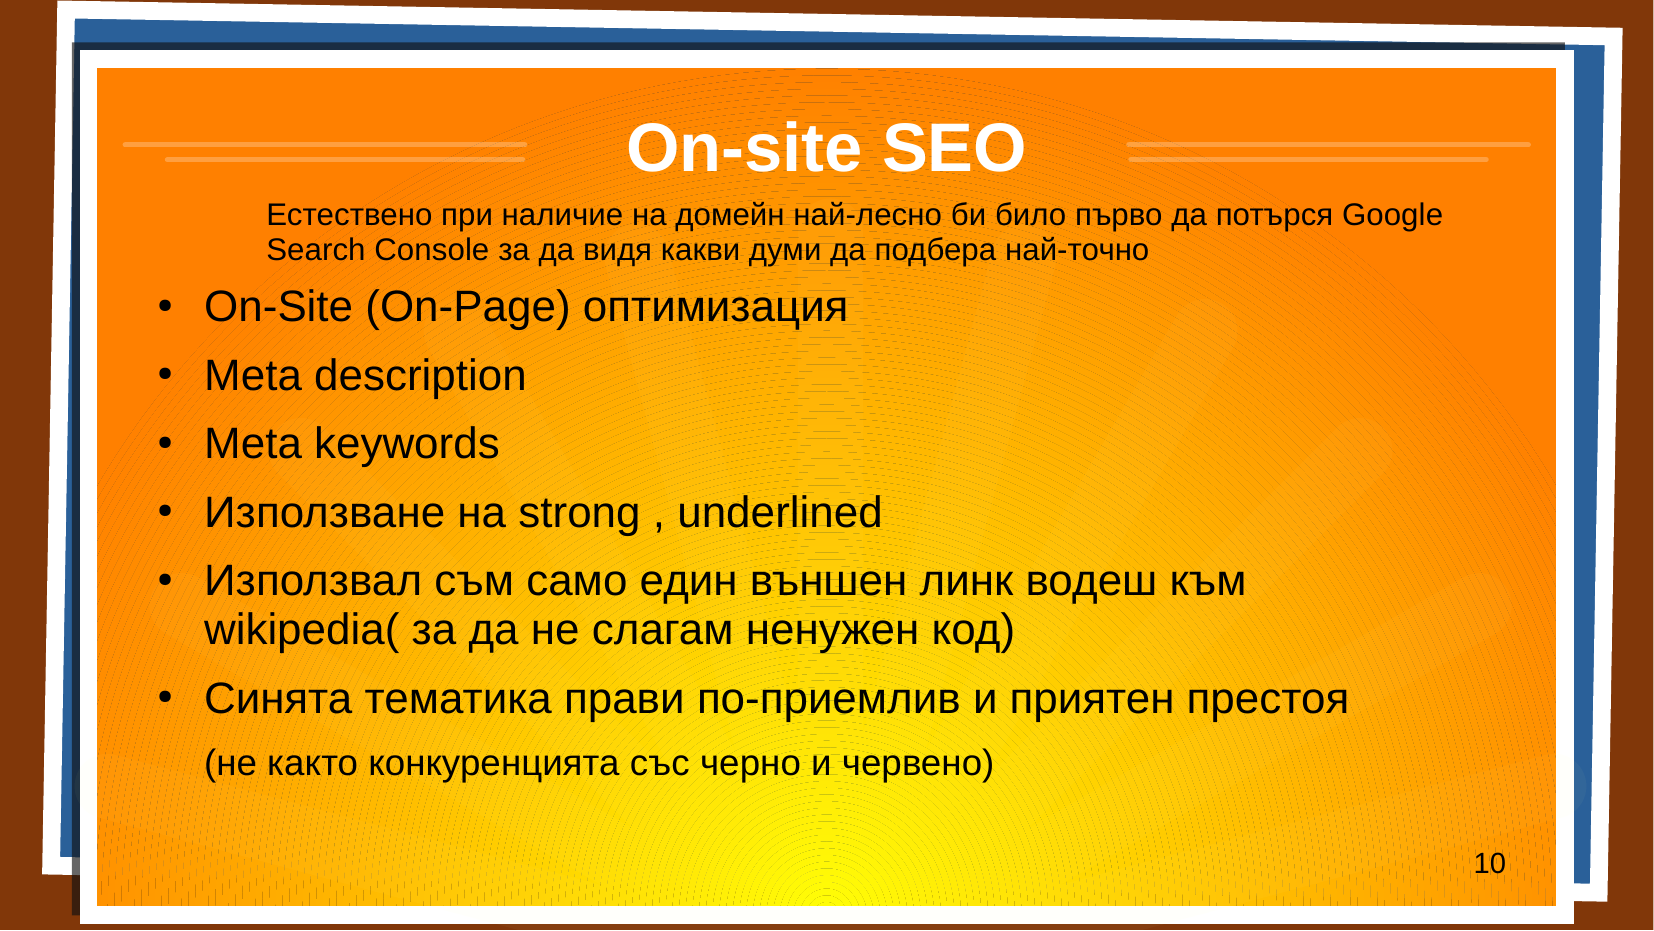

# On-site SEO
Естествено при наличие на домейн най-лесно би било първо да потърся Google Search Console за да видя какви думи да подбера най-точно
On-Site (On-Page) оптимизация
Meta description
Meta keywords
Използване на strong , underlined
Използвал съм само един външен линк водеш към wikipedia( за да не слагам ненужен код)
Синята тематика прави по-приемлив и приятен престоя
(не както конкуренцията със черно и червено)
10